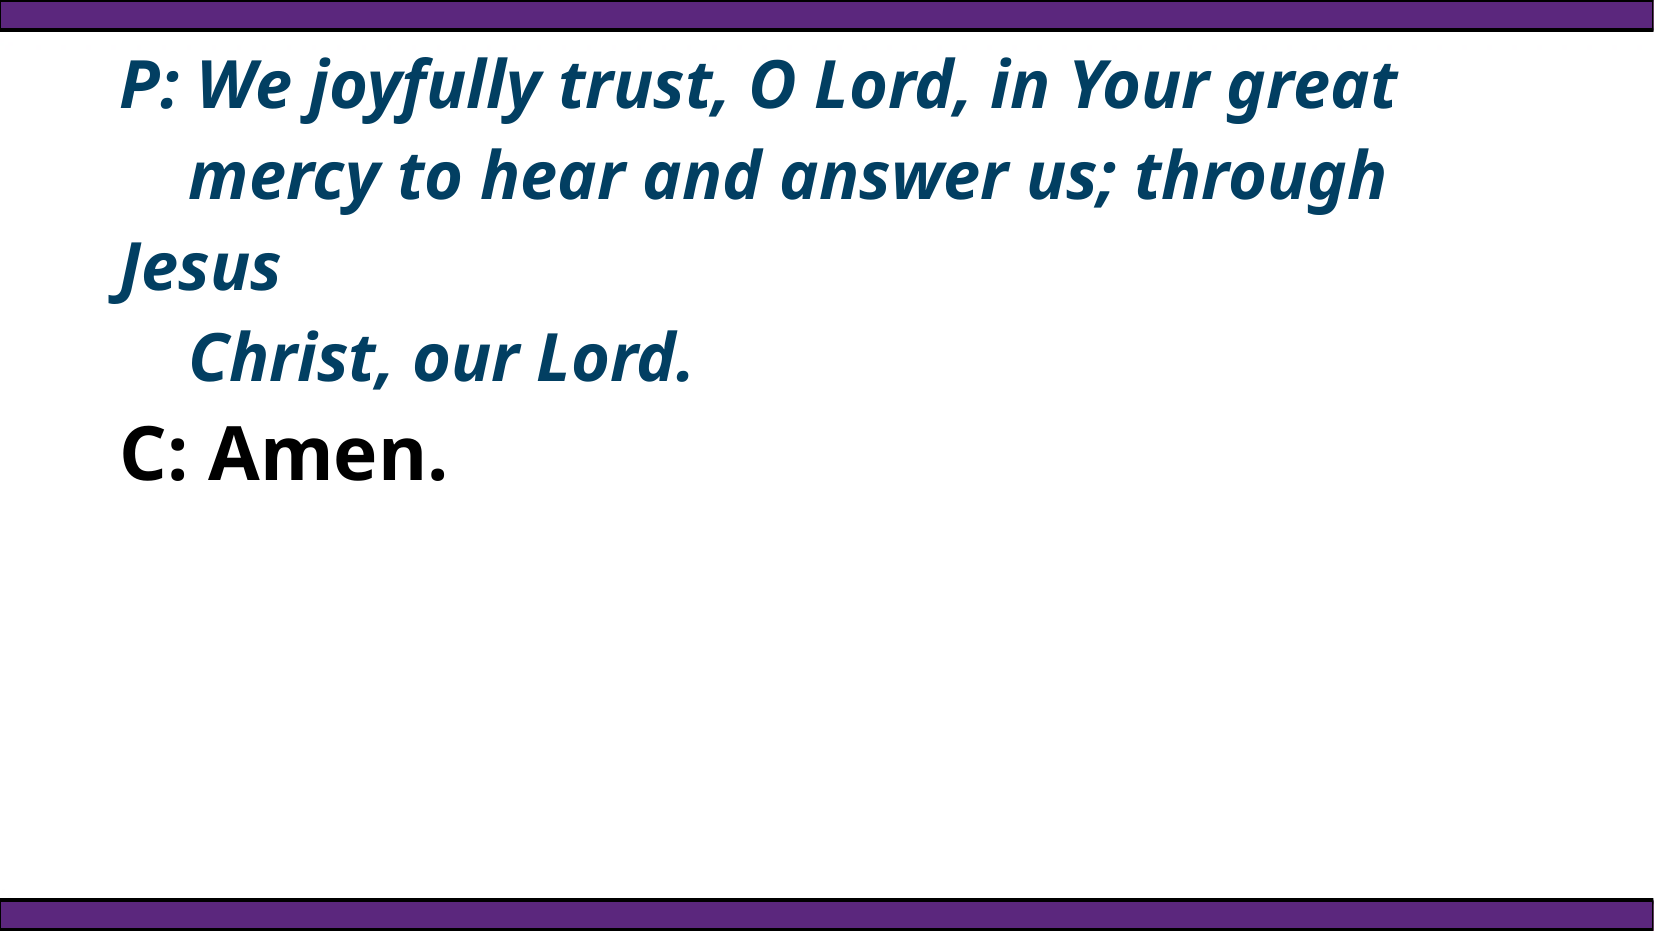

P: We joyfully trust, O Lord, in Your great
 mercy to hear and answer us; through Jesus
 Christ, our Lord.
C: Amen.